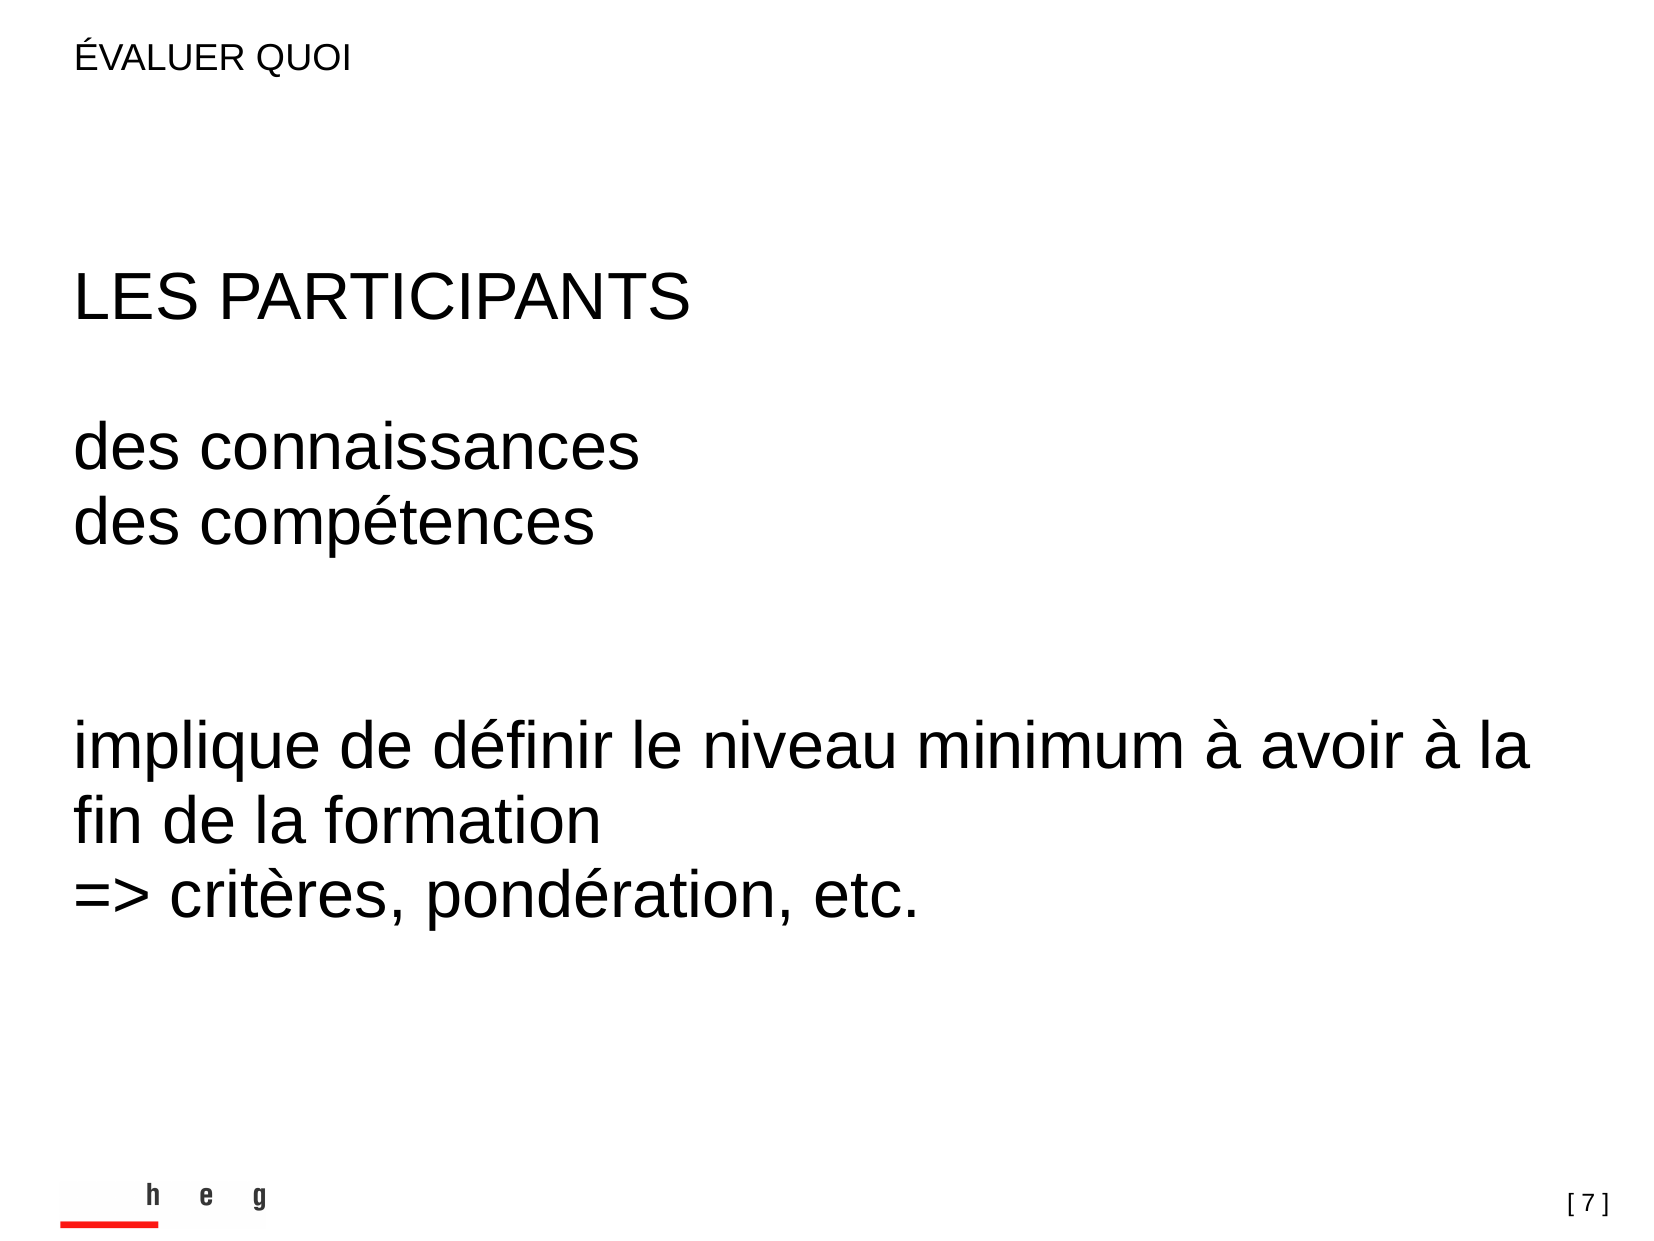

ÉVALUER QUOI
LES PARTICIPANTS
des connaissances
des compétences
implique de définir le niveau minimum à avoir à la fin de la formation
=> critères, pondération, etc.